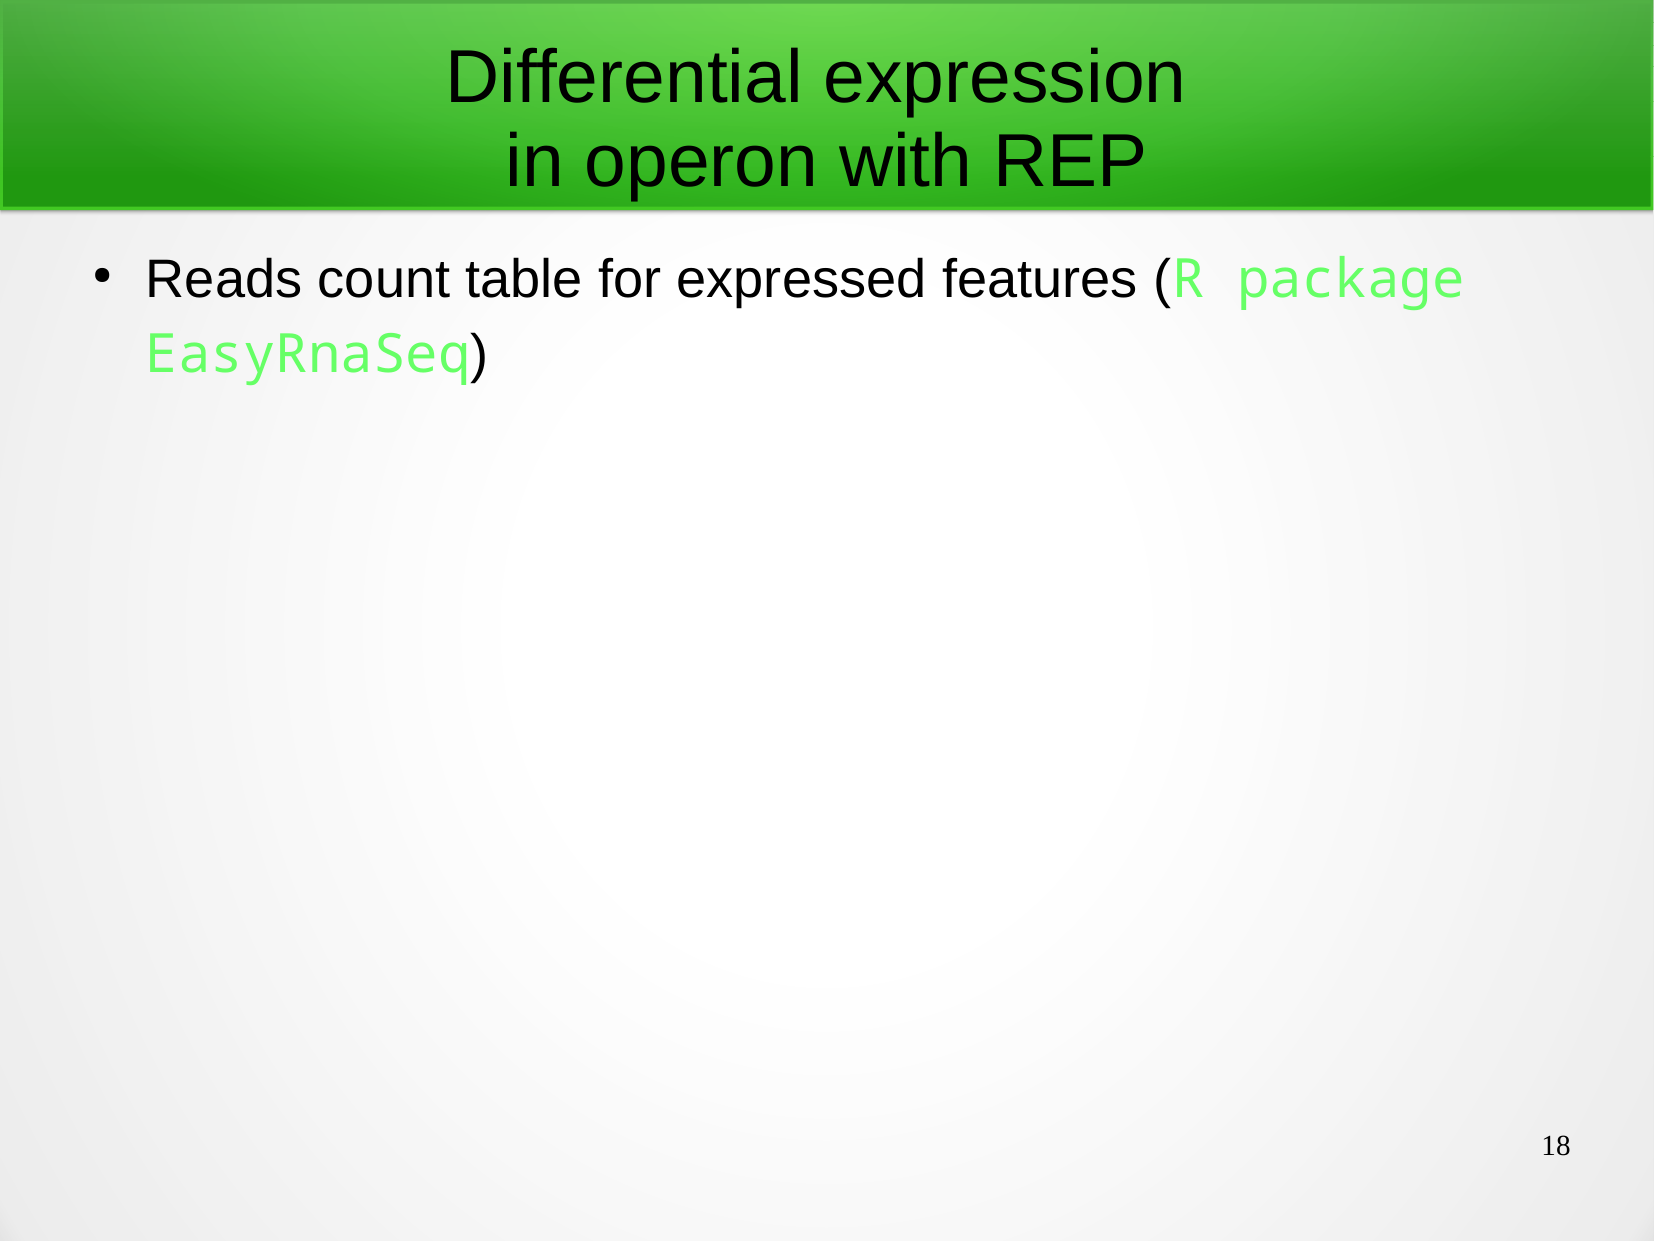

# Differential expression in operon with REP
Reads count table for expressed features (R package EasyRnaSeq)
18